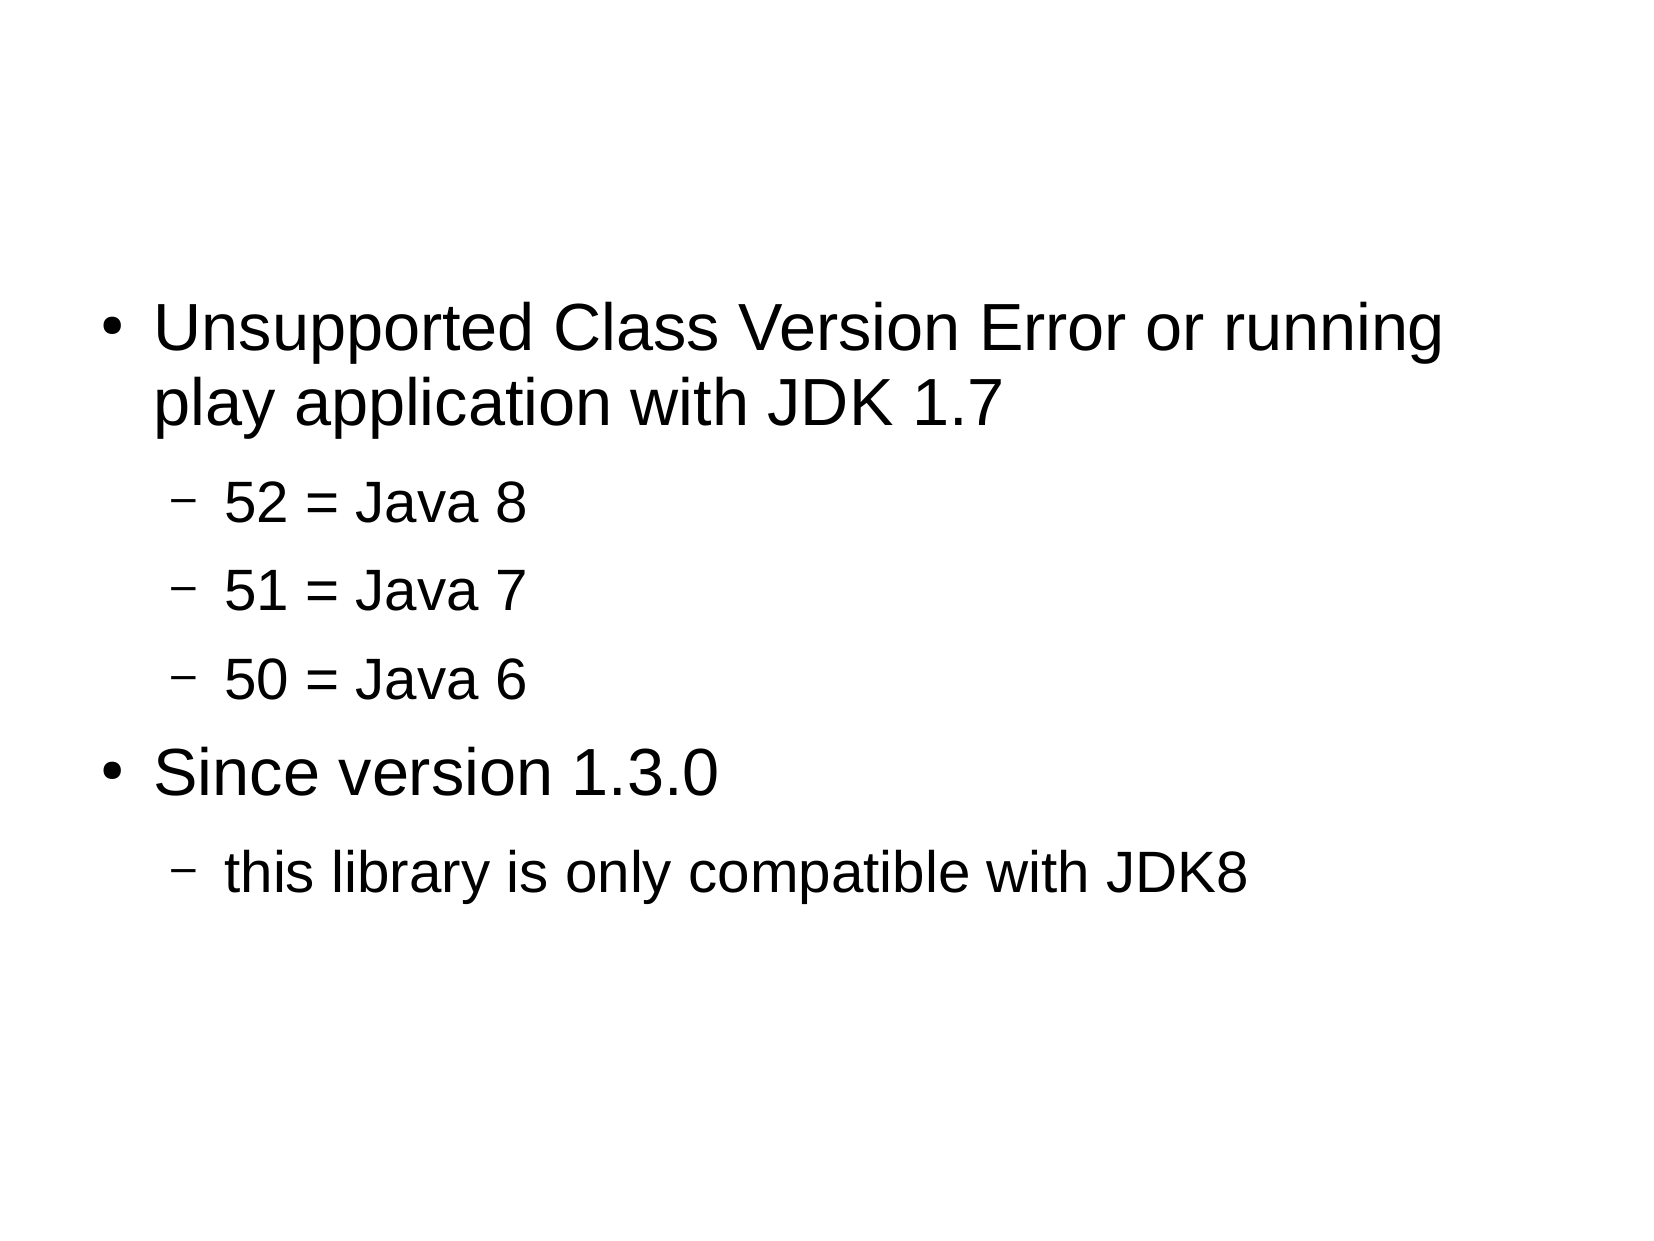

#
Unsupported Class Version Error or running play application with JDK 1.7
52 = Java 8
51 = Java 7
50 = Java 6
Since version 1.3.0
this library is only compatible with JDK8